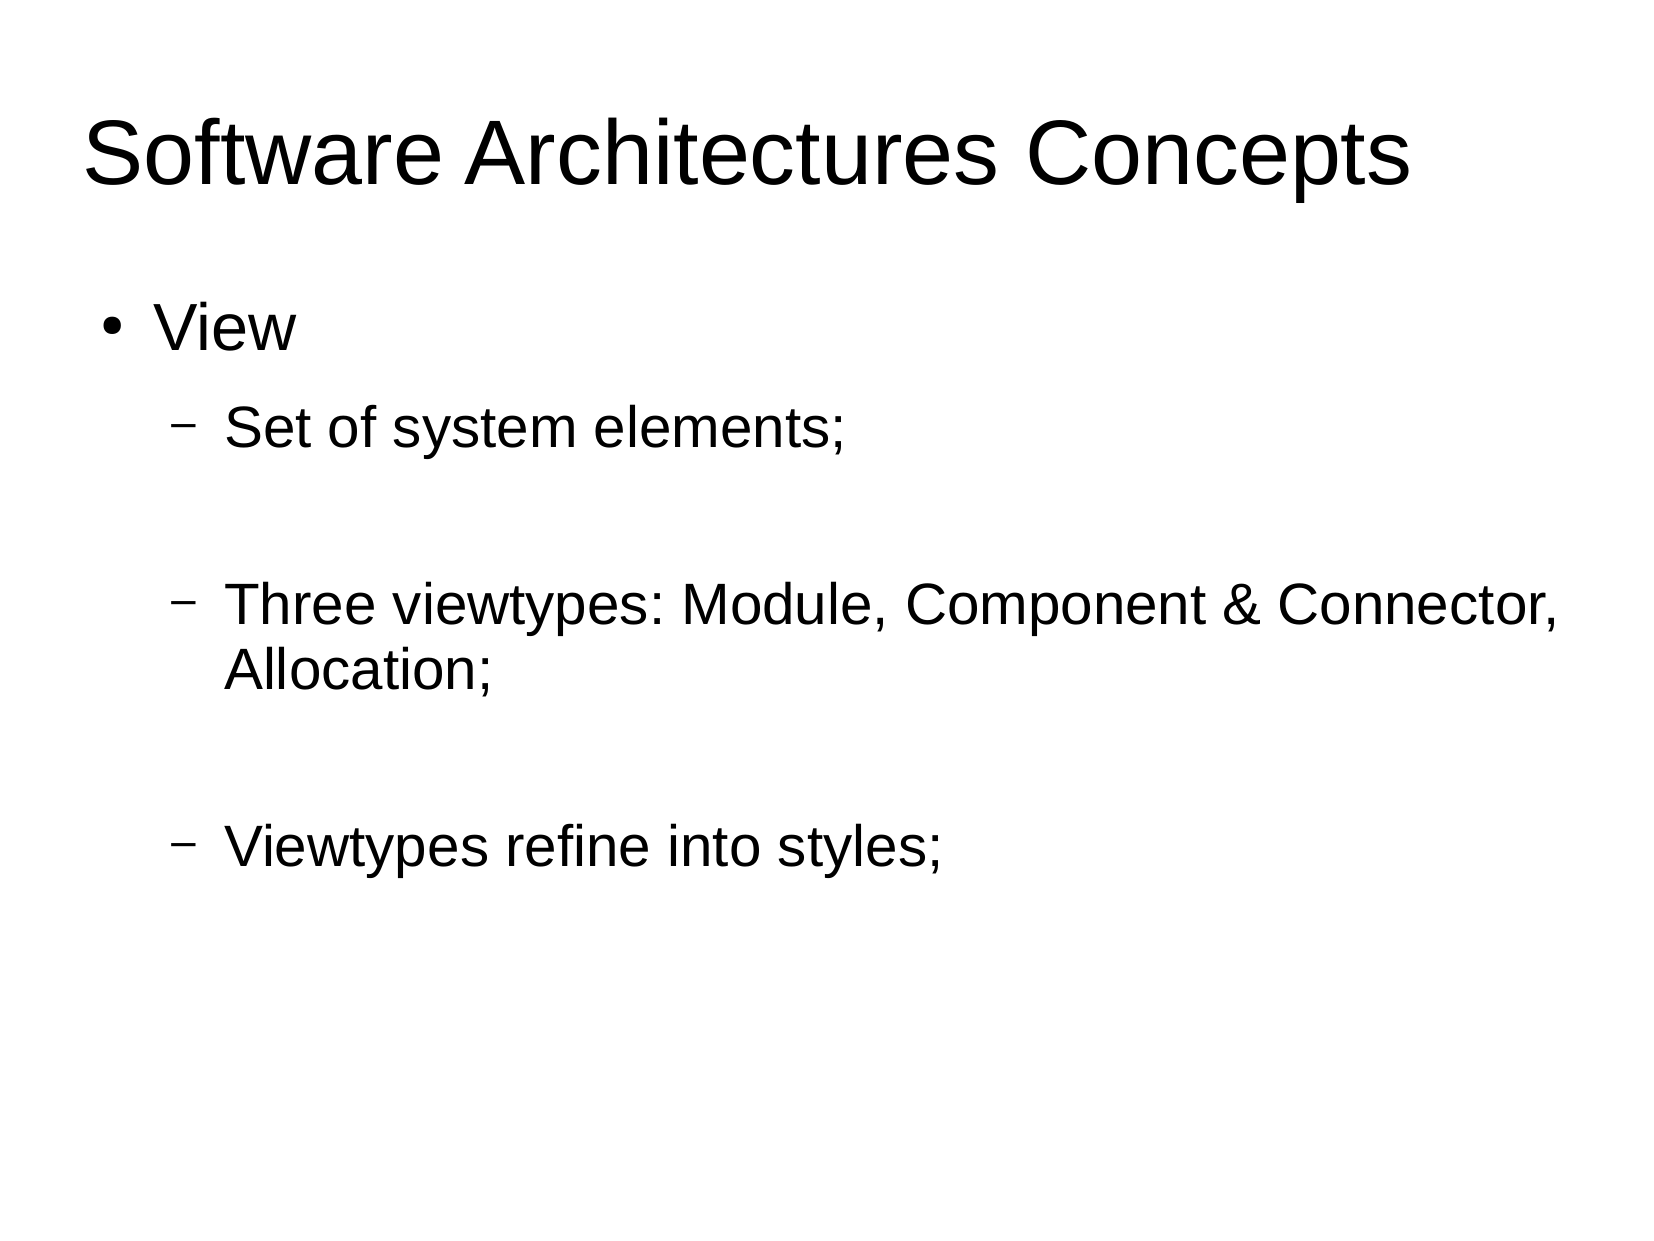

# Software Architectures Concepts
View
Set of system elements;
Three viewtypes: Module, Component & Connector, Allocation;
Viewtypes refine into styles;